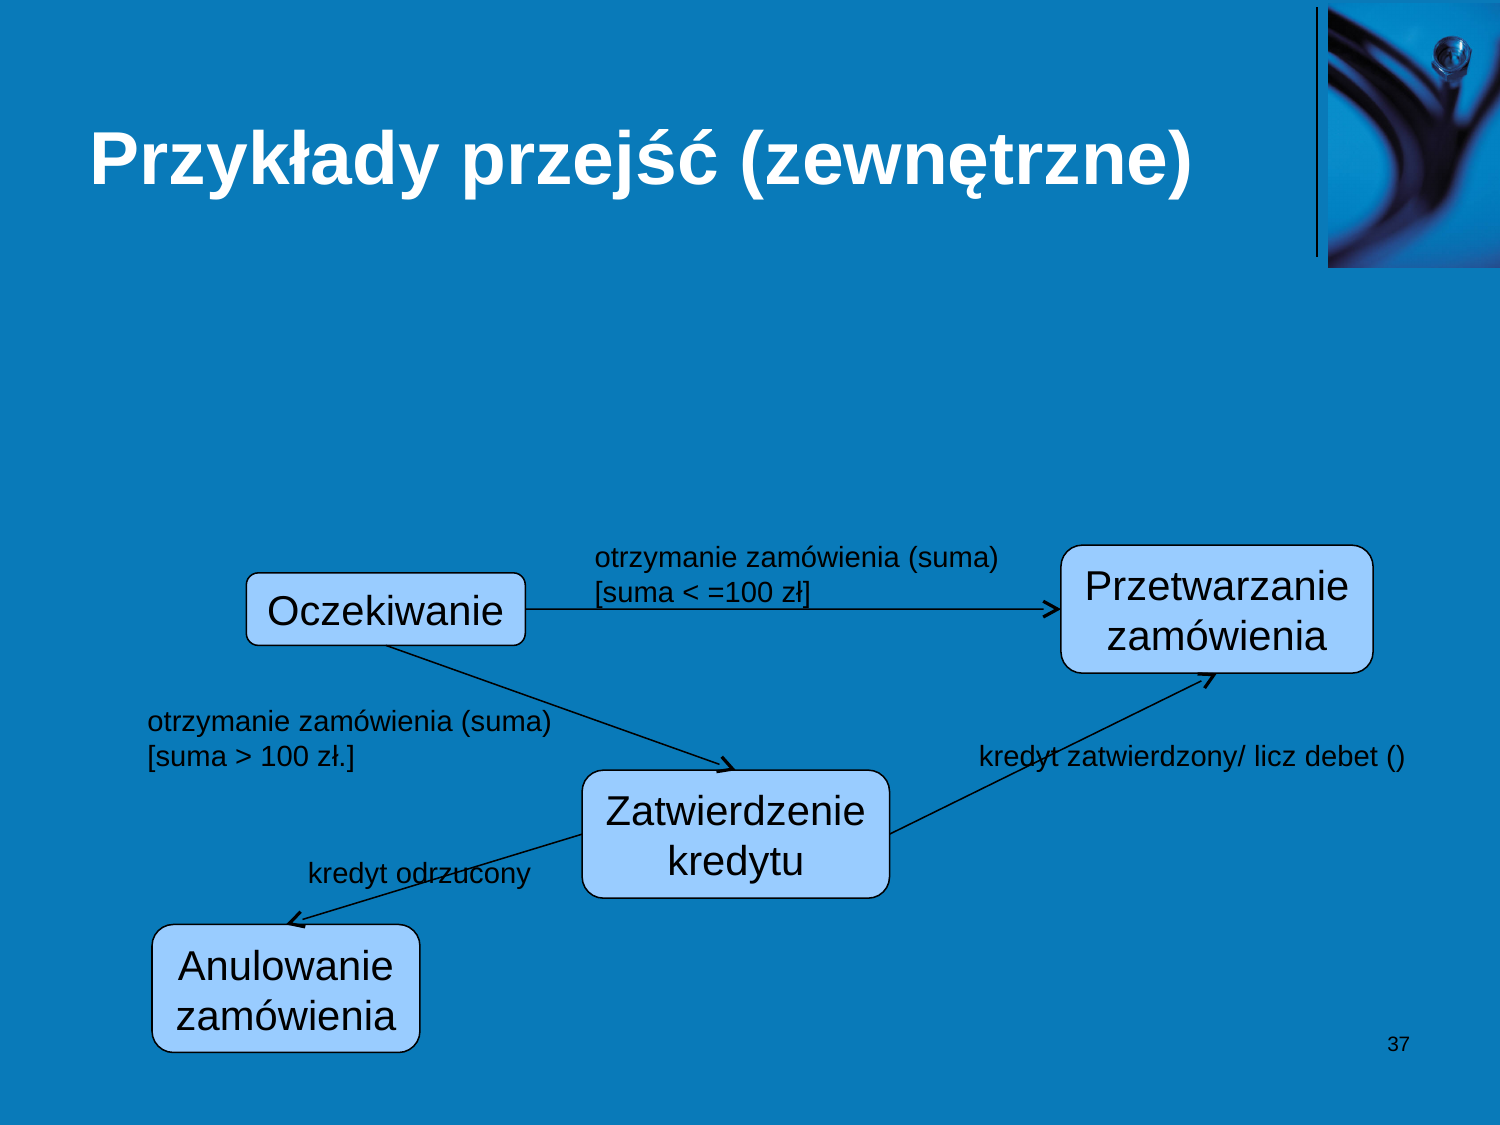

# Przykłady przejść (zewnętrzne)
otrzymanie zamówienia (suma)
[suma < =100 zł]
Przetwarzanie
zamówienia
Oczekiwanie
otrzymanie zamówienia (suma)
[suma > 100 zł.]
kredyt zatwierdzony/ licz debet ()
Zatwierdzenie
kredytu
kredyt odrzucony
Anulowanie
zamówienia
37